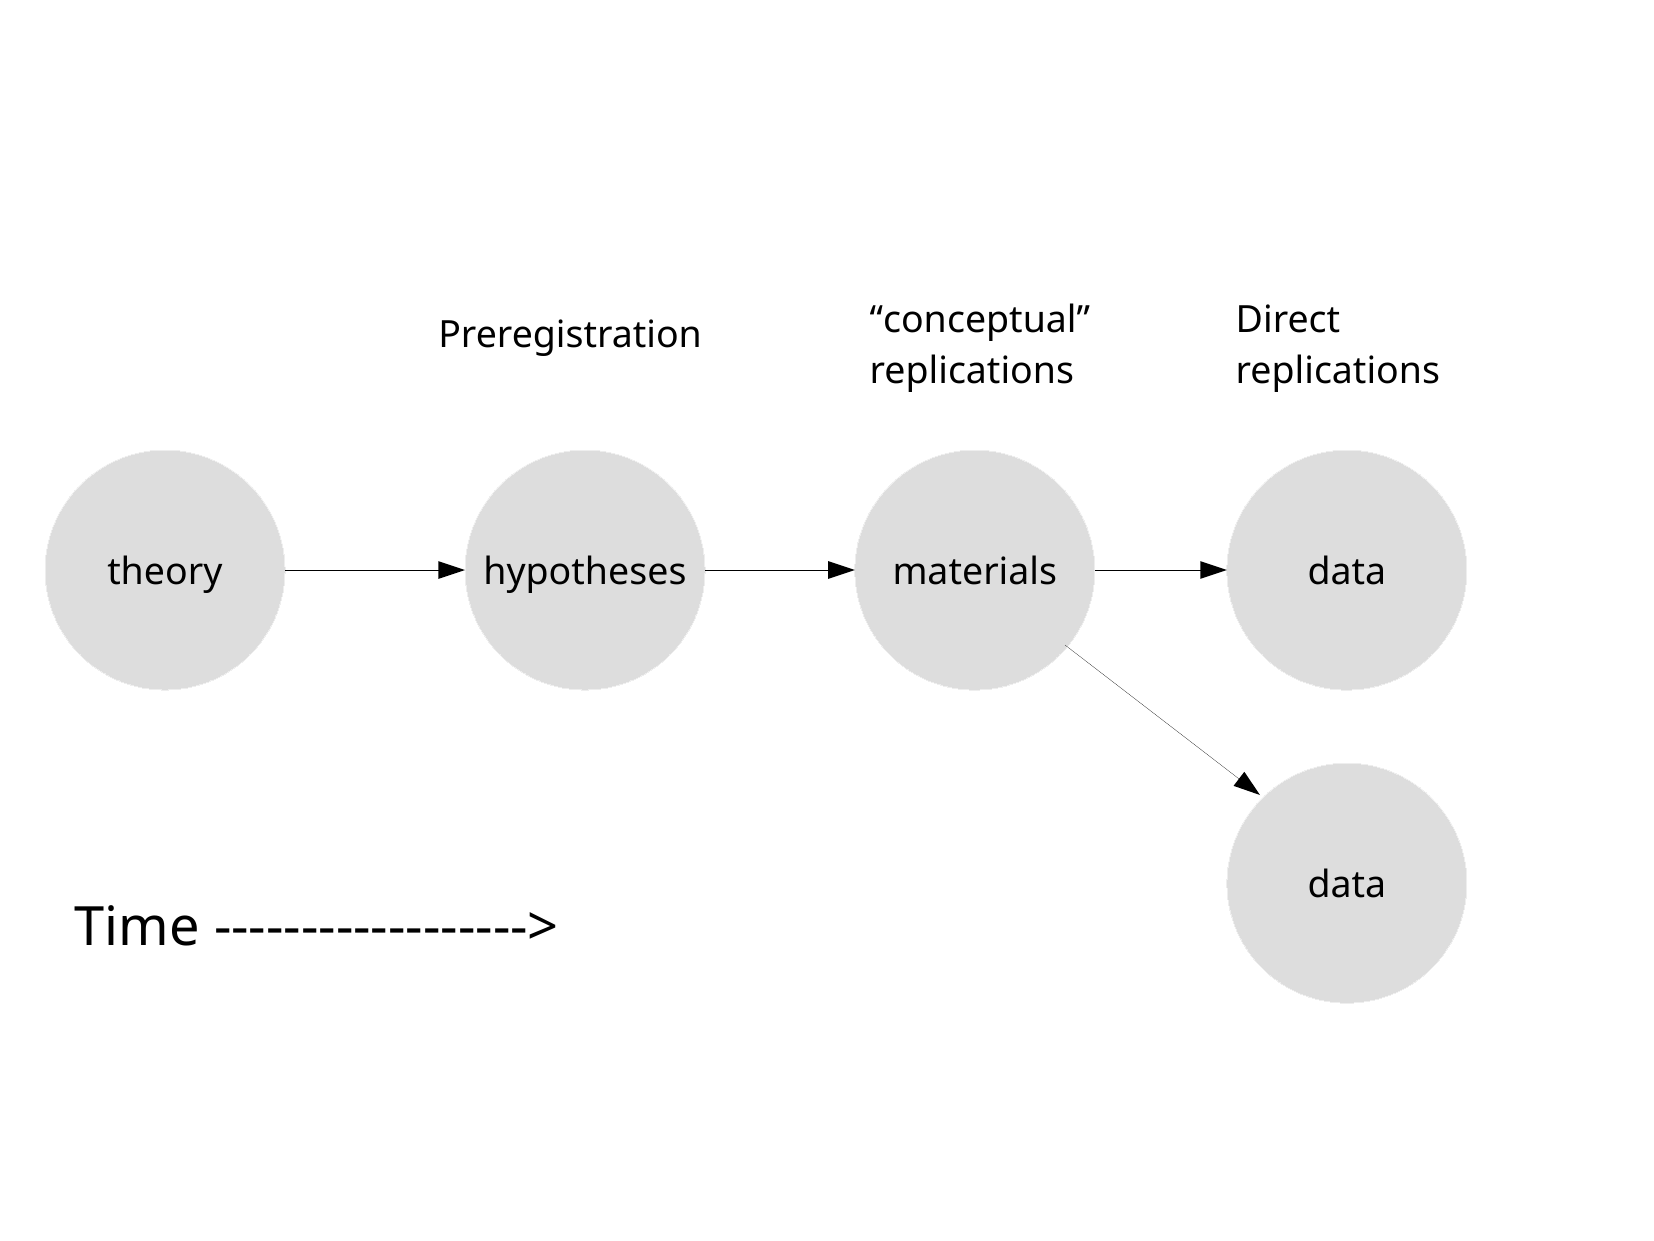

Direct replications
“conceptual” replications
Preregistration
theory
hypotheses
materials
data
data
Time ------------------>